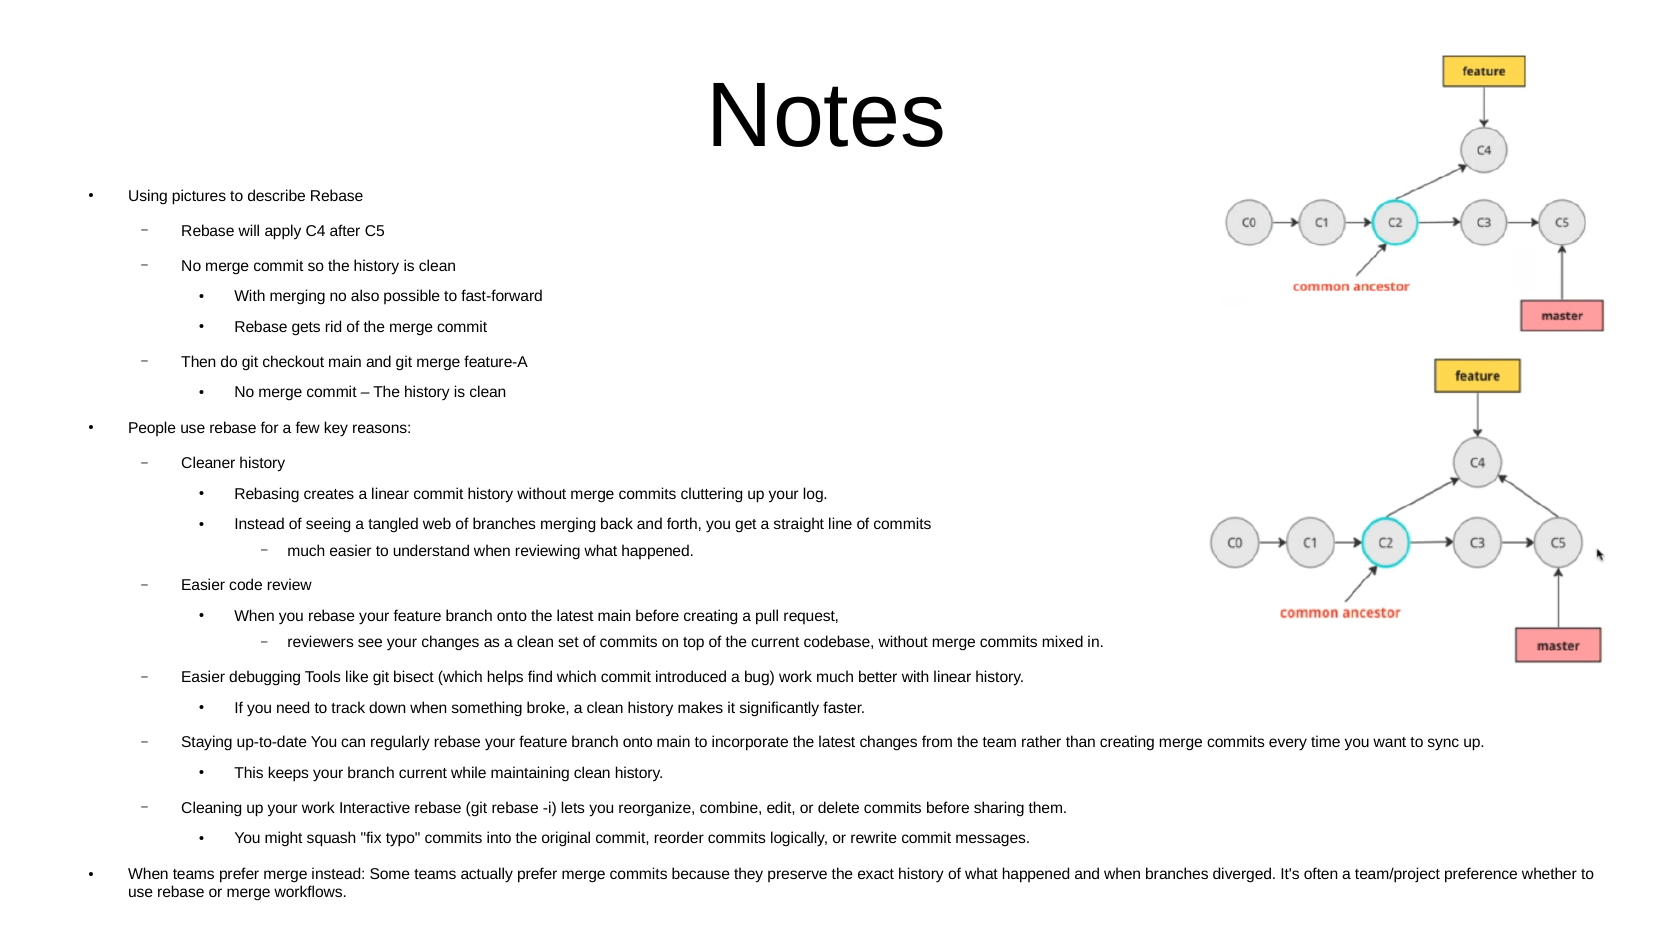

# Notes
Using pictures to describe Rebase
Rebase will apply C4 after C5
No merge commit so the history is clean
With merging no also possible to fast-forward
Rebase gets rid of the merge commit
Then do git checkout main and git merge feature-A
No merge commit – The history is clean
People use rebase for a few key reasons:
Cleaner history
Rebasing creates a linear commit history without merge commits cluttering up your log.
Instead of seeing a tangled web of branches merging back and forth, you get a straight line of commits
much easier to understand when reviewing what happened.
Easier code review
When you rebase your feature branch onto the latest main before creating a pull request,
reviewers see your changes as a clean set of commits on top of the current codebase, without merge commits mixed in.
Easier debugging Tools like git bisect (which helps find which commit introduced a bug) work much better with linear history.
If you need to track down when something broke, a clean history makes it significantly faster.
Staying up-to-date You can regularly rebase your feature branch onto main to incorporate the latest changes from the team rather than creating merge commits every time you want to sync up.
This keeps your branch current while maintaining clean history.
Cleaning up your work Interactive rebase (git rebase -i) lets you reorganize, combine, edit, or delete commits before sharing them.
You might squash "fix typo" commits into the original commit, reorder commits logically, or rewrite commit messages.
When teams prefer merge instead: Some teams actually prefer merge commits because they preserve the exact history of what happened and when branches diverged. It's often a team/project preference whether to use rebase or merge workflows.